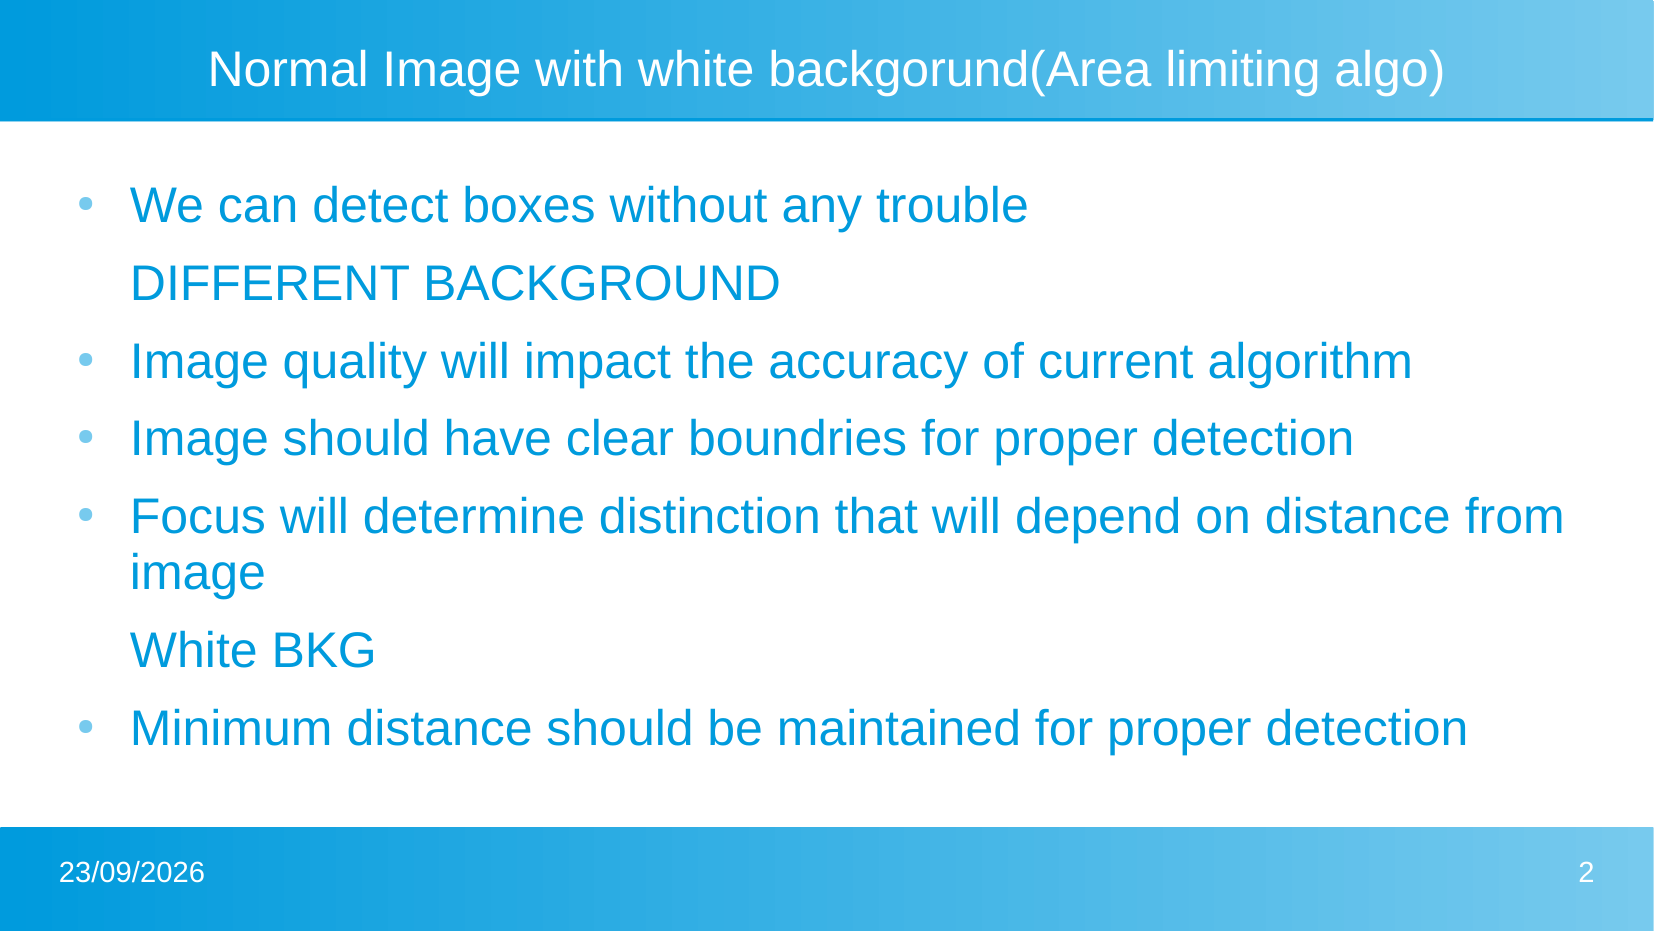

# Normal Image with white backgorund(Area limiting algo)
We can detect boxes without any trouble
DIFFERENT BACKGROUND
Image quality will impact the accuracy of current algorithm
Image should have clear boundries for proper detection
Focus will determine distinction that will depend on distance from image
White BKG
Minimum distance should be maintained for proper detection
2